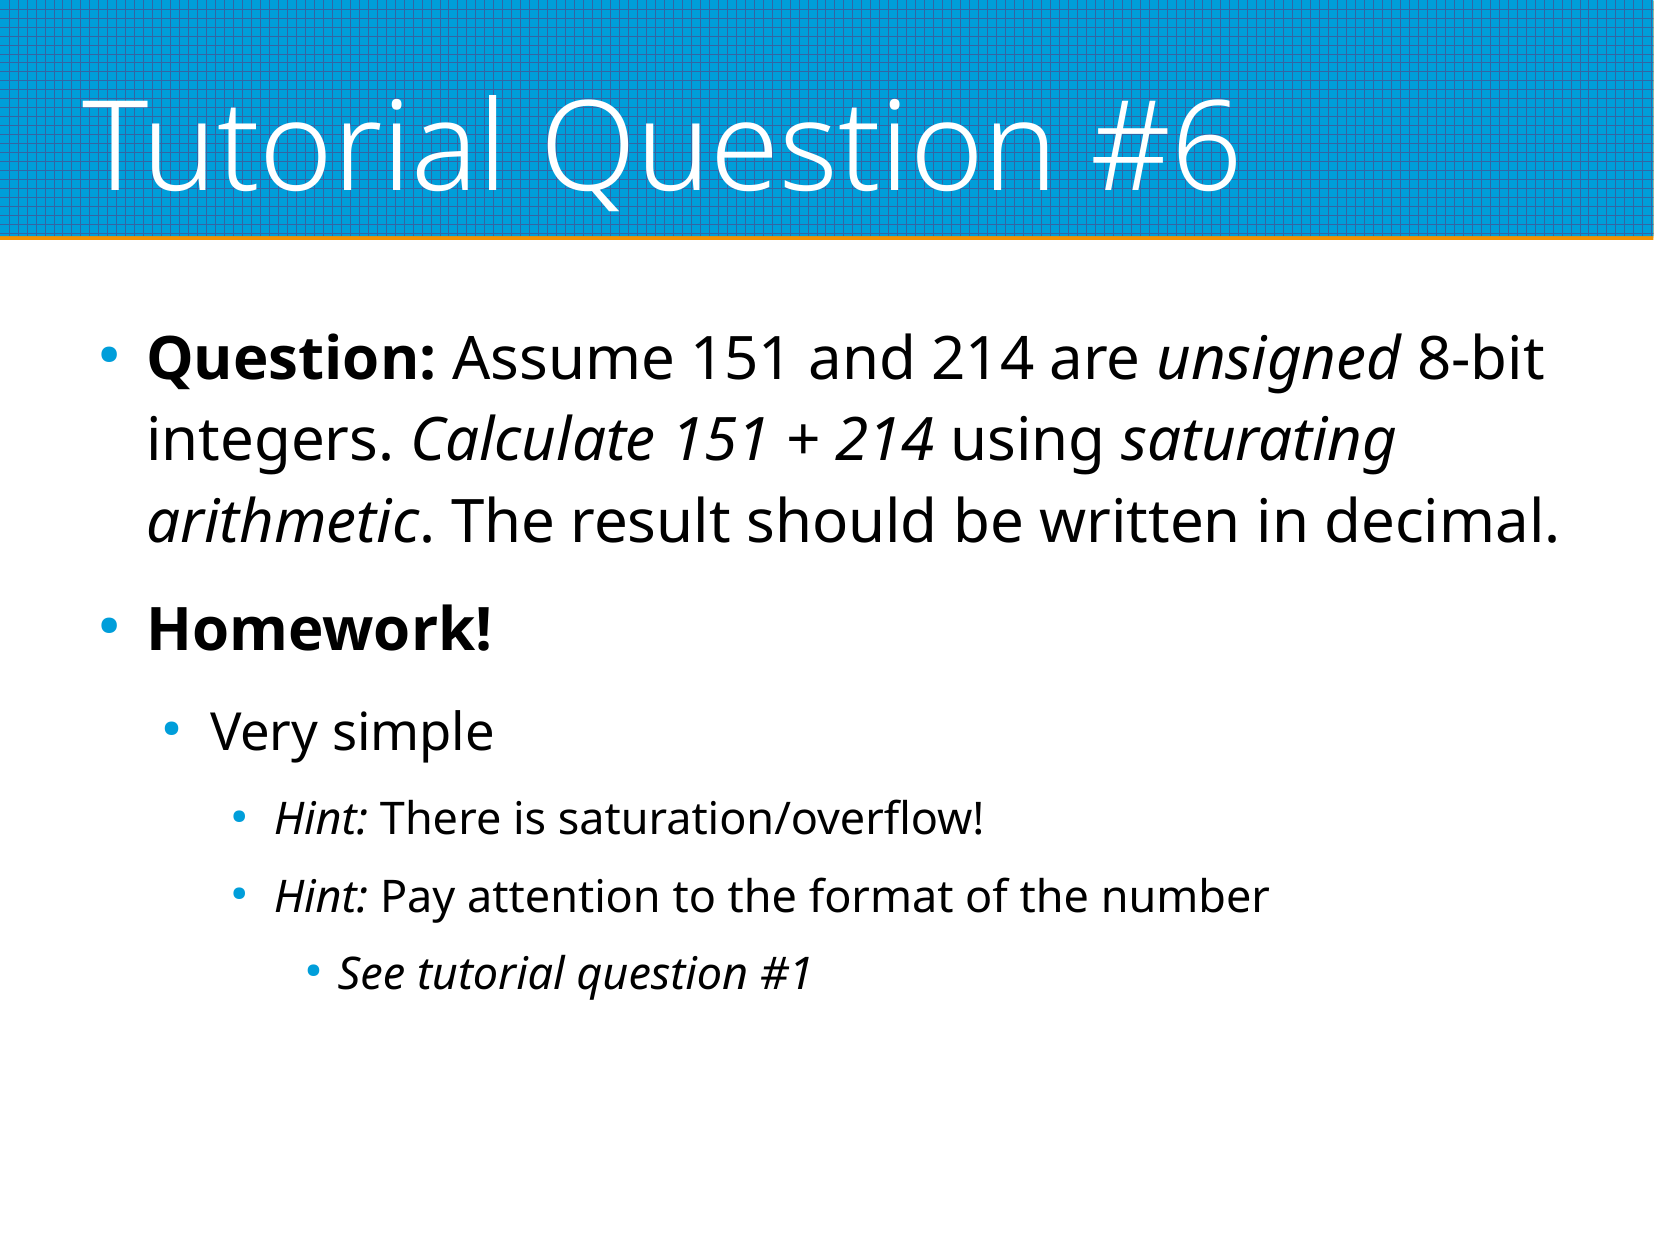

# Tutorial Question #6
Question: Assume 151 and 214 are unsigned 8-bit integers. Calculate 151 + 214 using saturating arithmetic. The result should be written in decimal.
Homework!
Very simple
Hint: There is saturation/overflow!
Hint: Pay attention to the format of the number
See tutorial question #1